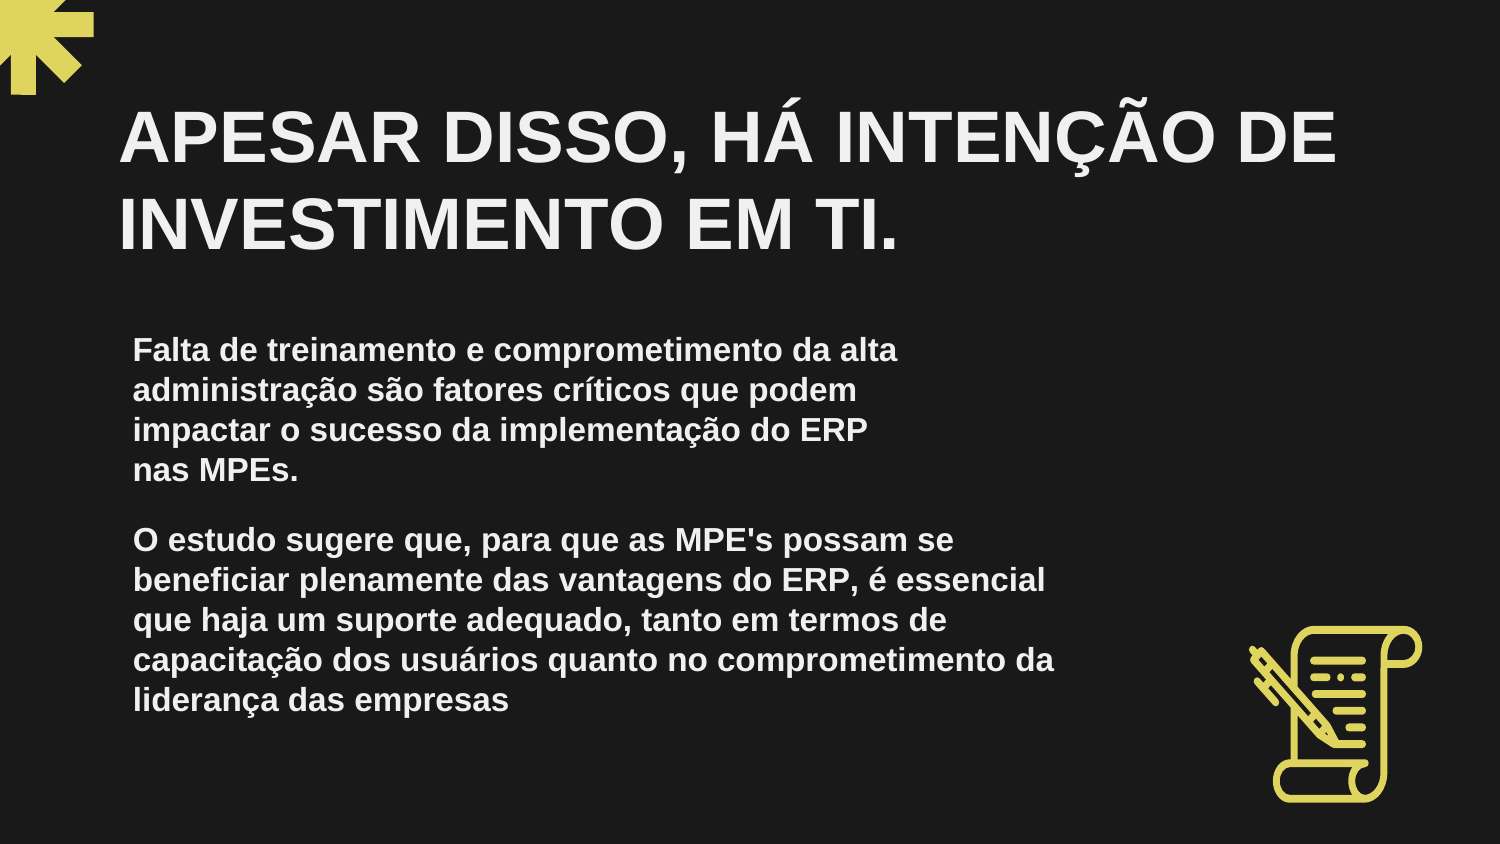

# APESAR DISSO, HÁ INTENÇÃO DE INVESTIMENTO EM TI.
Falta de treinamento e comprometimento da alta administração são fatores críticos que podem impactar o sucesso da implementação do ERP nas MPEs.
O estudo sugere que, para que as MPE's possam se beneficiar plenamente das vantagens do ERP, é essencial que haja um suporte adequado, tanto em termos de capacitação dos usuários quanto no comprometimento da liderança das empresas